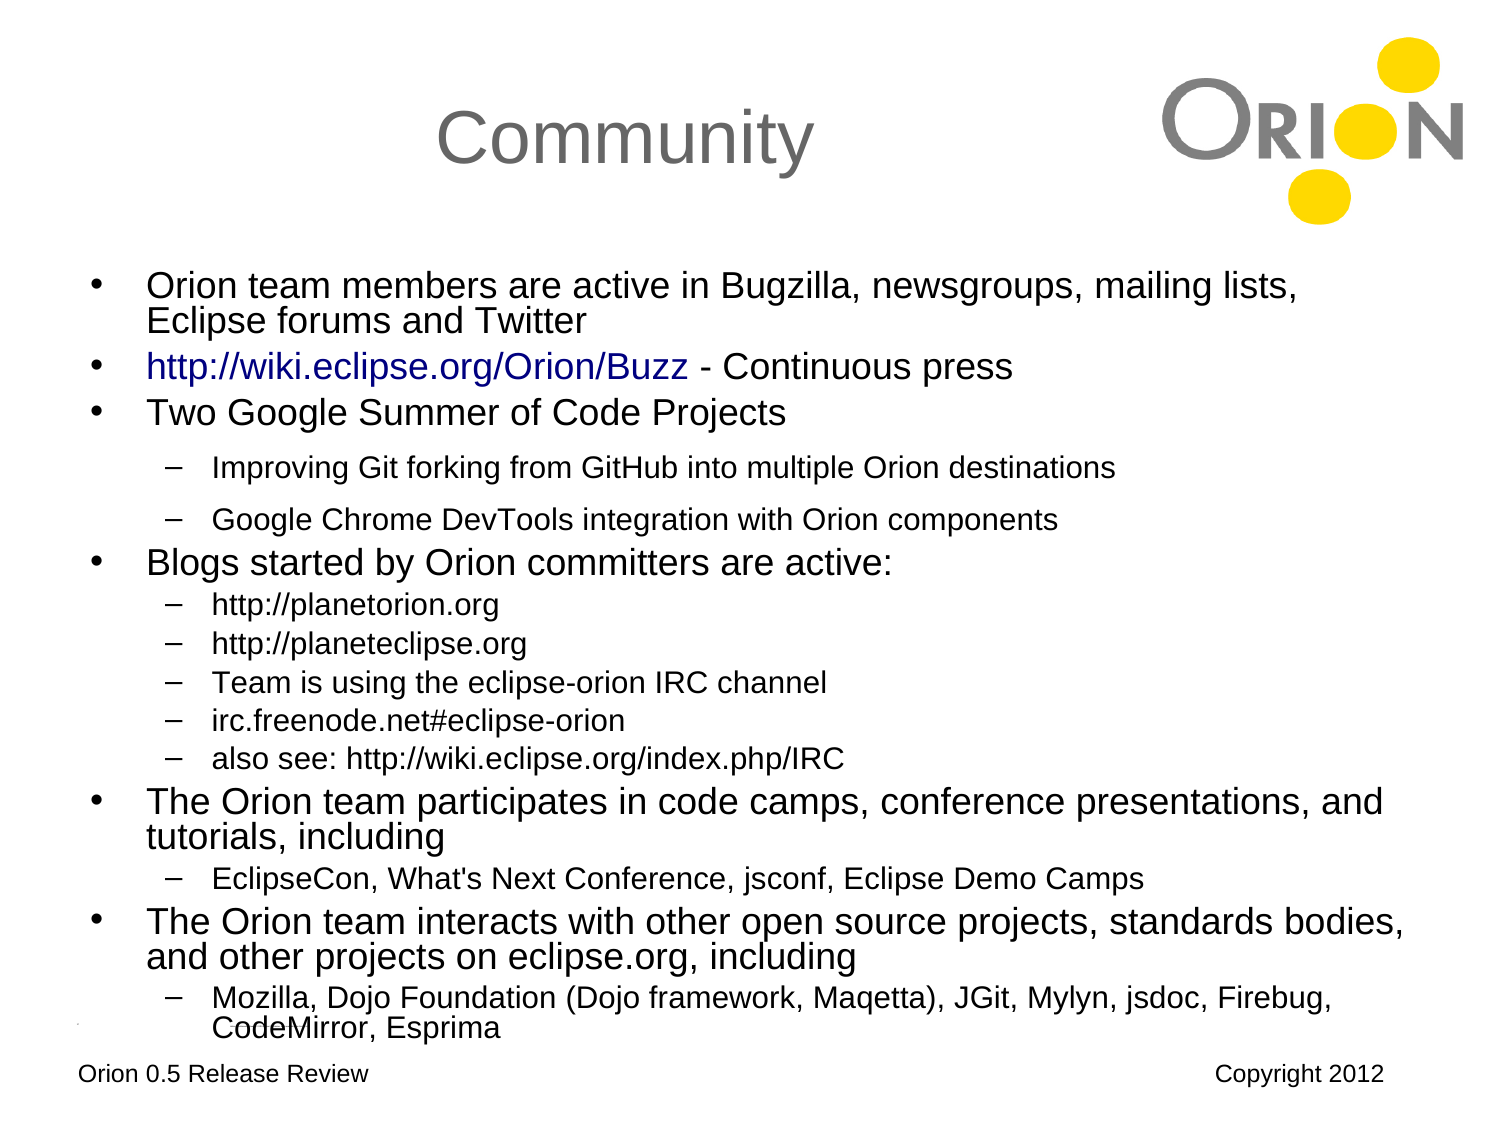

# Community
Orion team members are active in Bugzilla, newsgroups, mailing lists, Eclipse forums and Twitter
http://wiki.eclipse.org/Orion/Buzz - Continuous press
Two Google Summer of Code Projects
Improving Git forking from GitHub into multiple Orion destinations
Google Chrome DevTools integration with Orion components
Blogs started by Orion committers are active:
http://planetorion.org
http://planeteclipse.org
Team is using the eclipse-orion IRC channel
irc.freenode.net#eclipse-orion
also see: http://wiki.eclipse.org/index.php/IRC
The Orion team participates in code camps, conference presentations, and tutorials, including
EclipseCon, What's Next Conference, jsconf, Eclipse Demo Camps
The Orion team interacts with other open source projects, standards bodies, and other projects on eclipse.org, including
Mozilla, Dojo Foundation (Dojo framework, Maqetta), JGit, Mylyn, jsdoc, Firebug, CodeMirror, Esprima
17
Copyright 2011